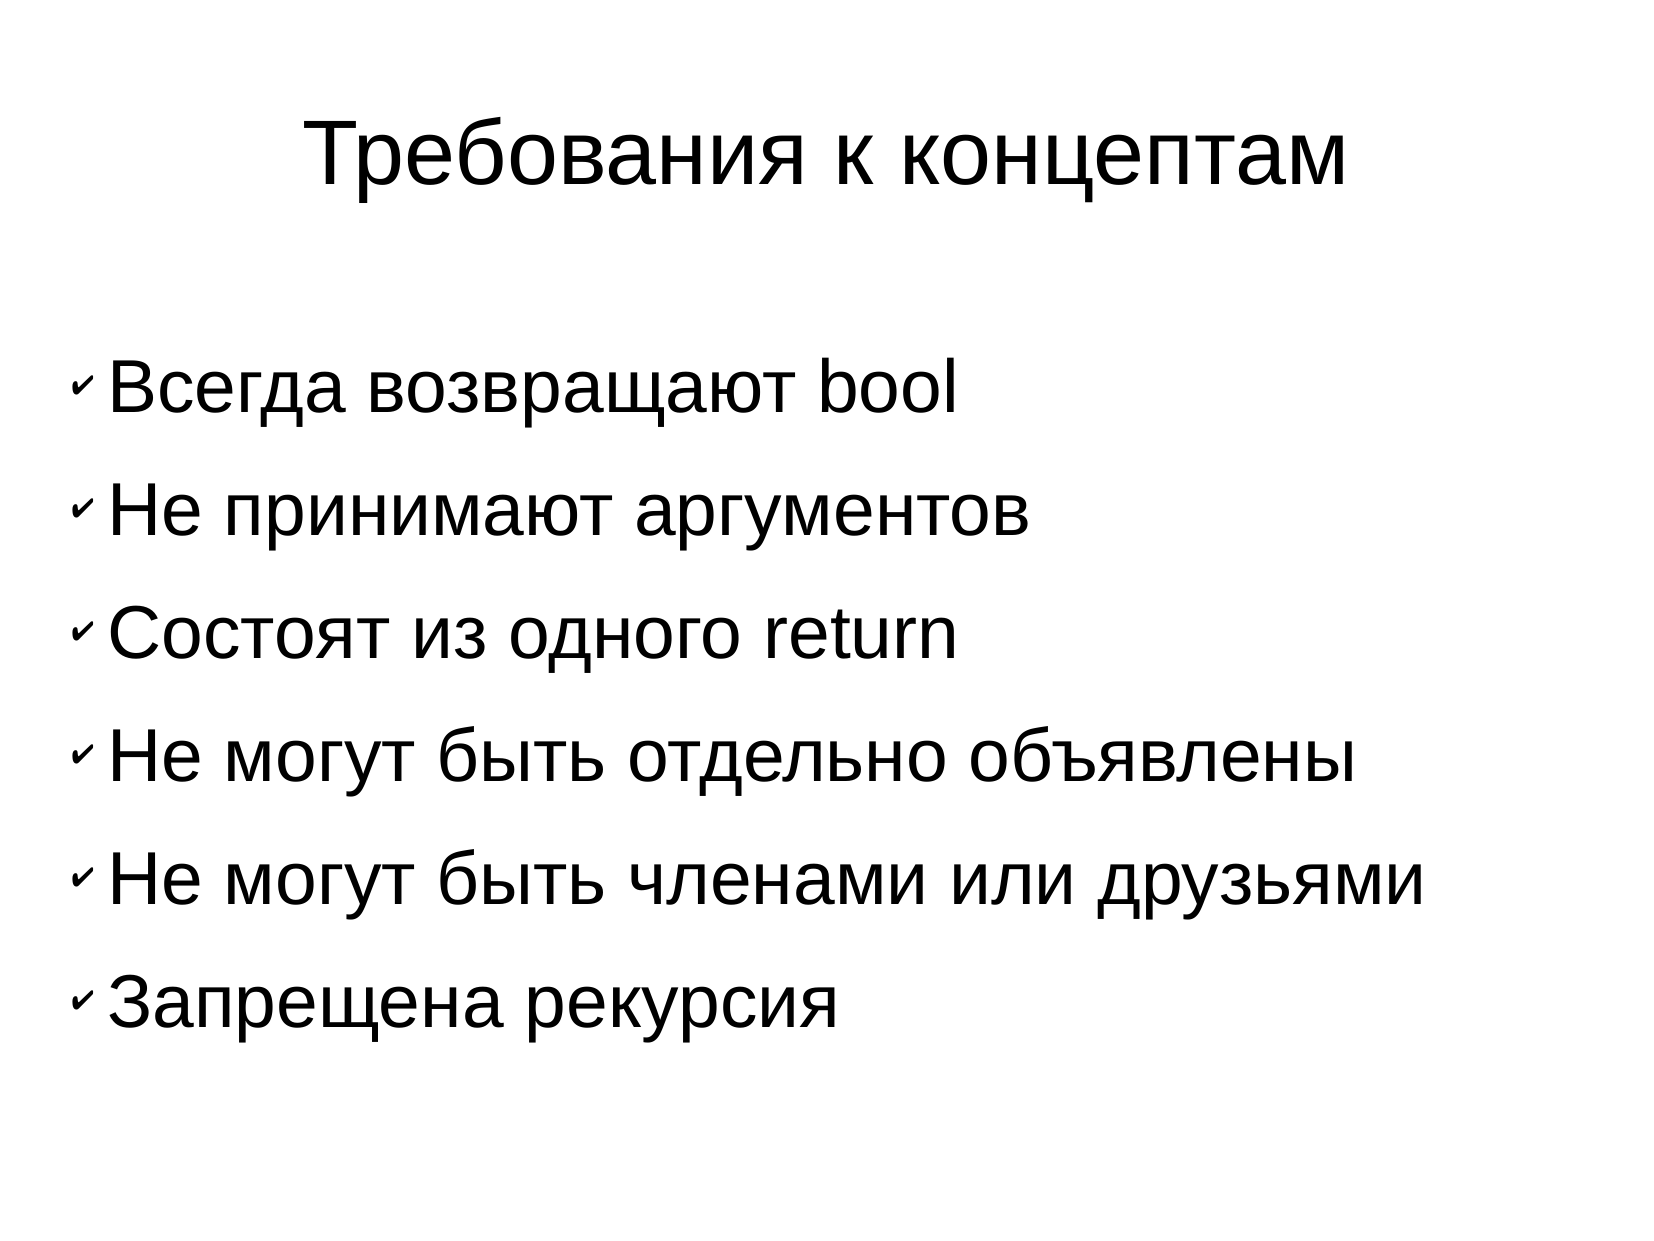

# Требования к концептам
Всегда возвращают bool
Не принимают аргументов
Состоят из одного return
Не могут быть отдельно объявлены
Не могут быть членами или друзьями
Запрещена рекурсия (увы, мы все так надеялись на concept MP)